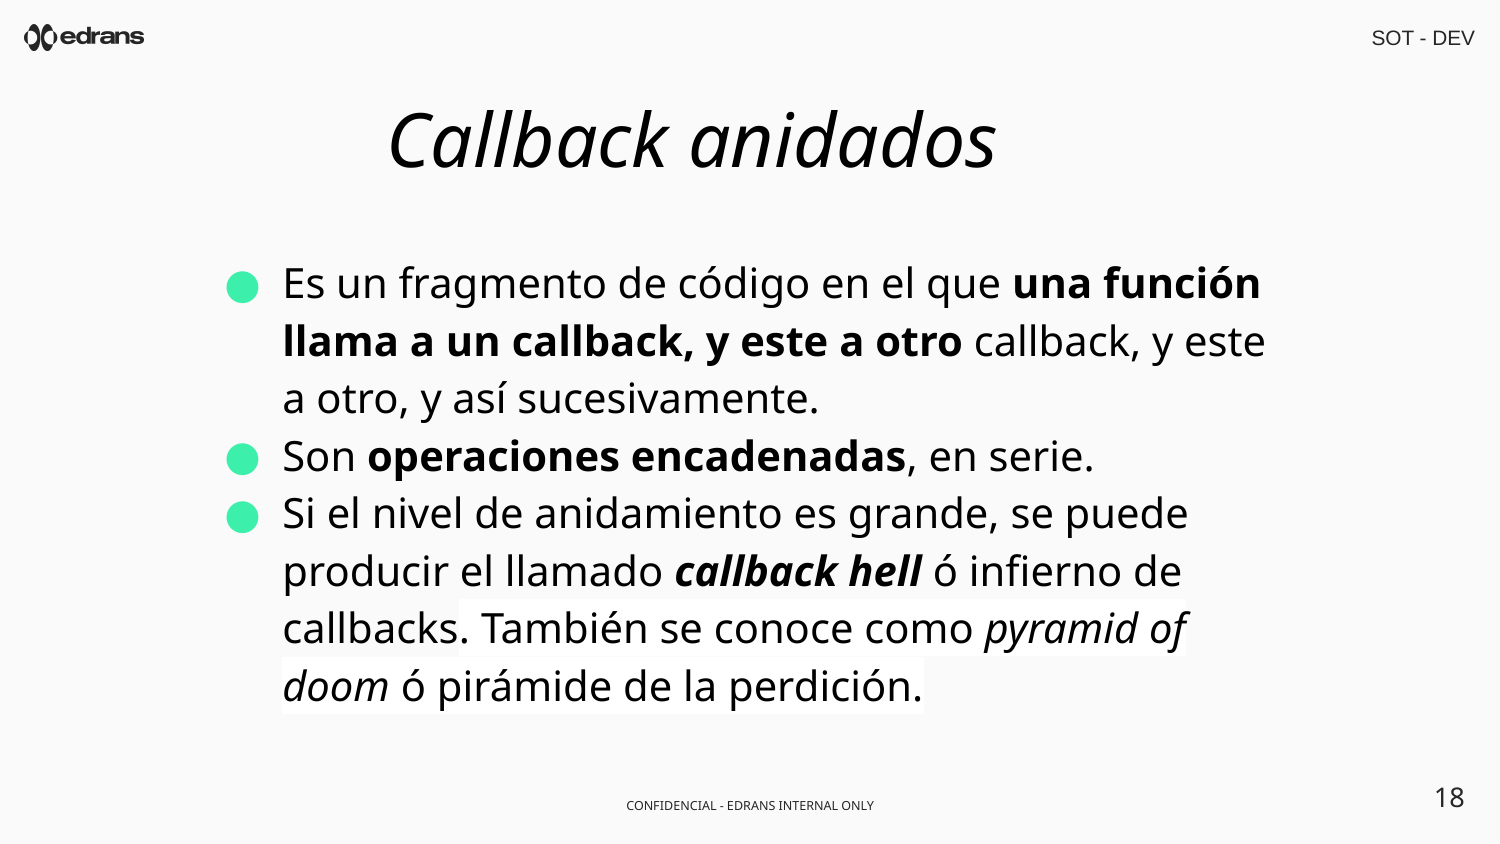

SOT - DEV
Callback anidados
Es un fragmento de código en el que una función llama a un callback, y este a otro callback, y este a otro, y así sucesivamente.
Son operaciones encadenadas, en serie.
Si el nivel de anidamiento es grande, se puede producir el llamado callback hell ó infierno de callbacks. También se conoce como pyramid of doom ó pirámide de la perdición.
CONFIDENCIAL - EDRANS INTERNAL ONLY